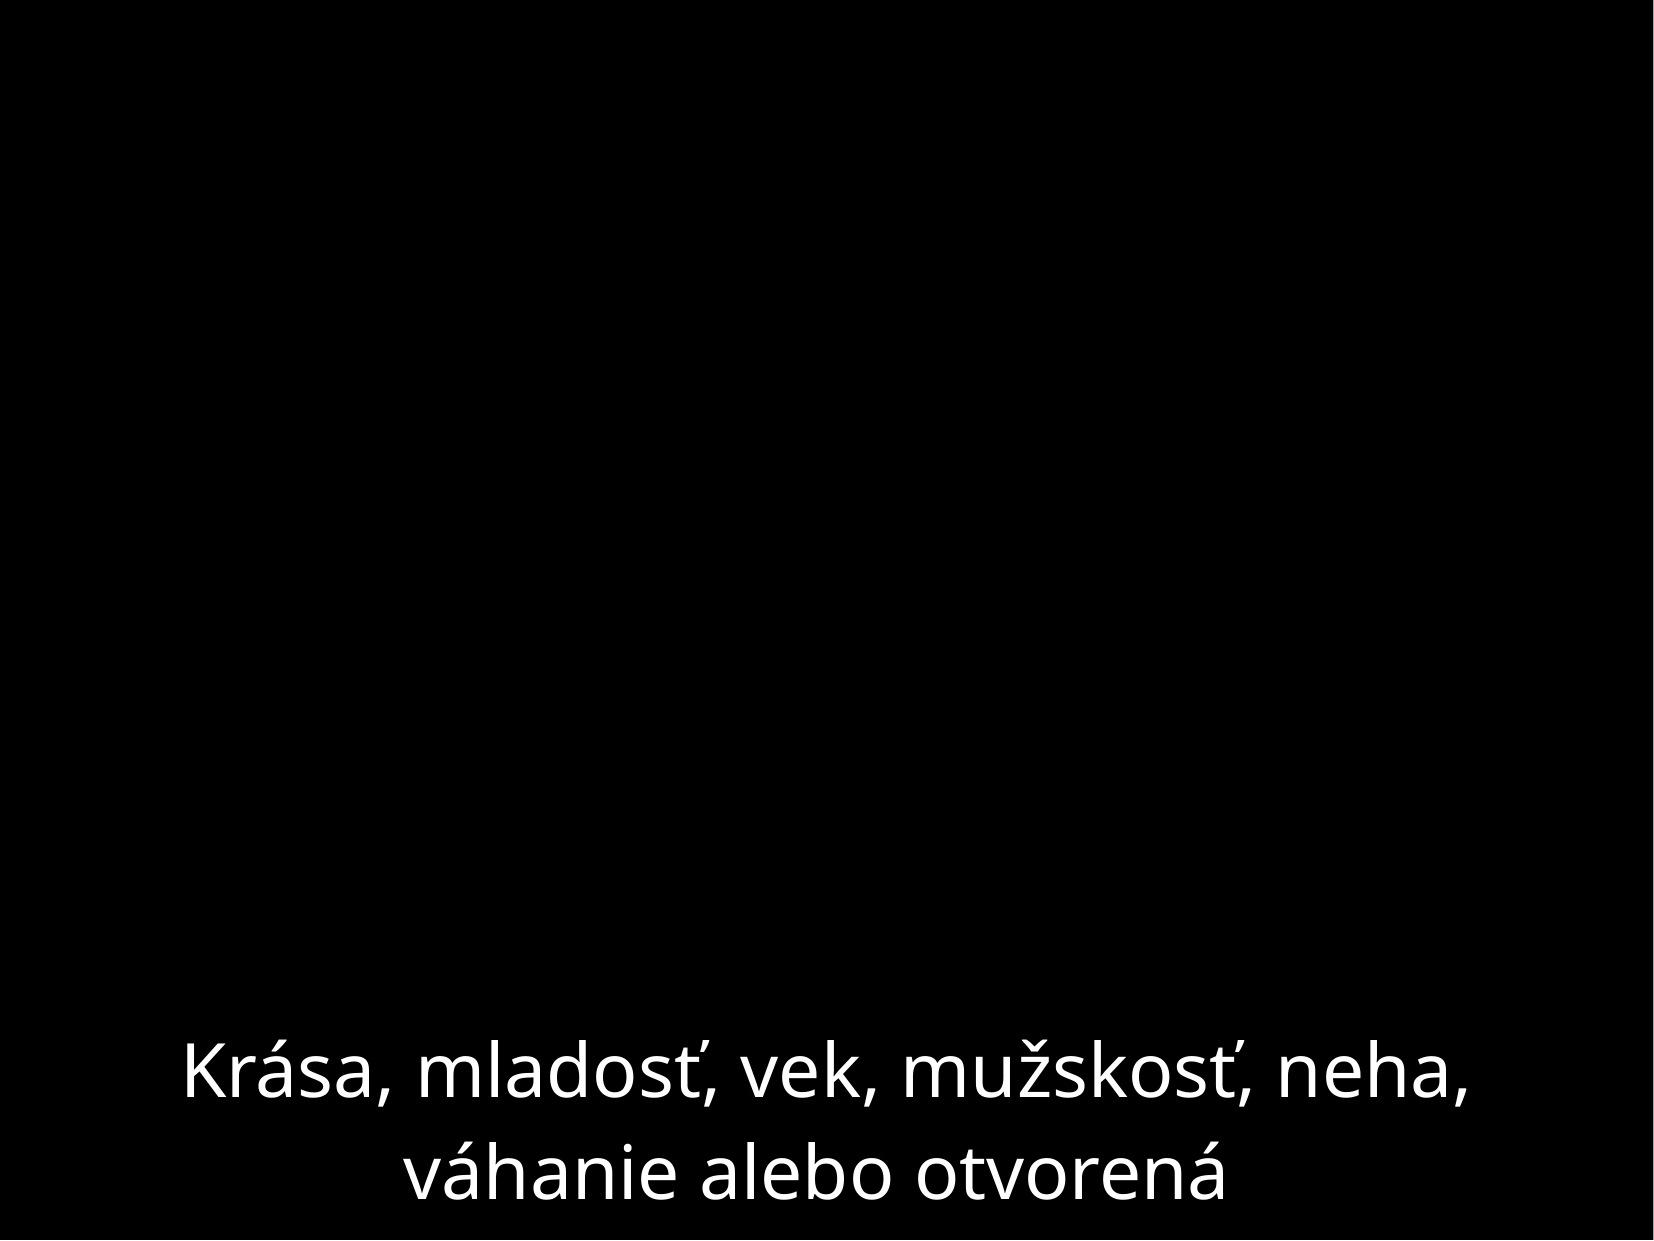

# Krása, mladosť, vek, mužskosť, neha, váhanie alebo otvorená